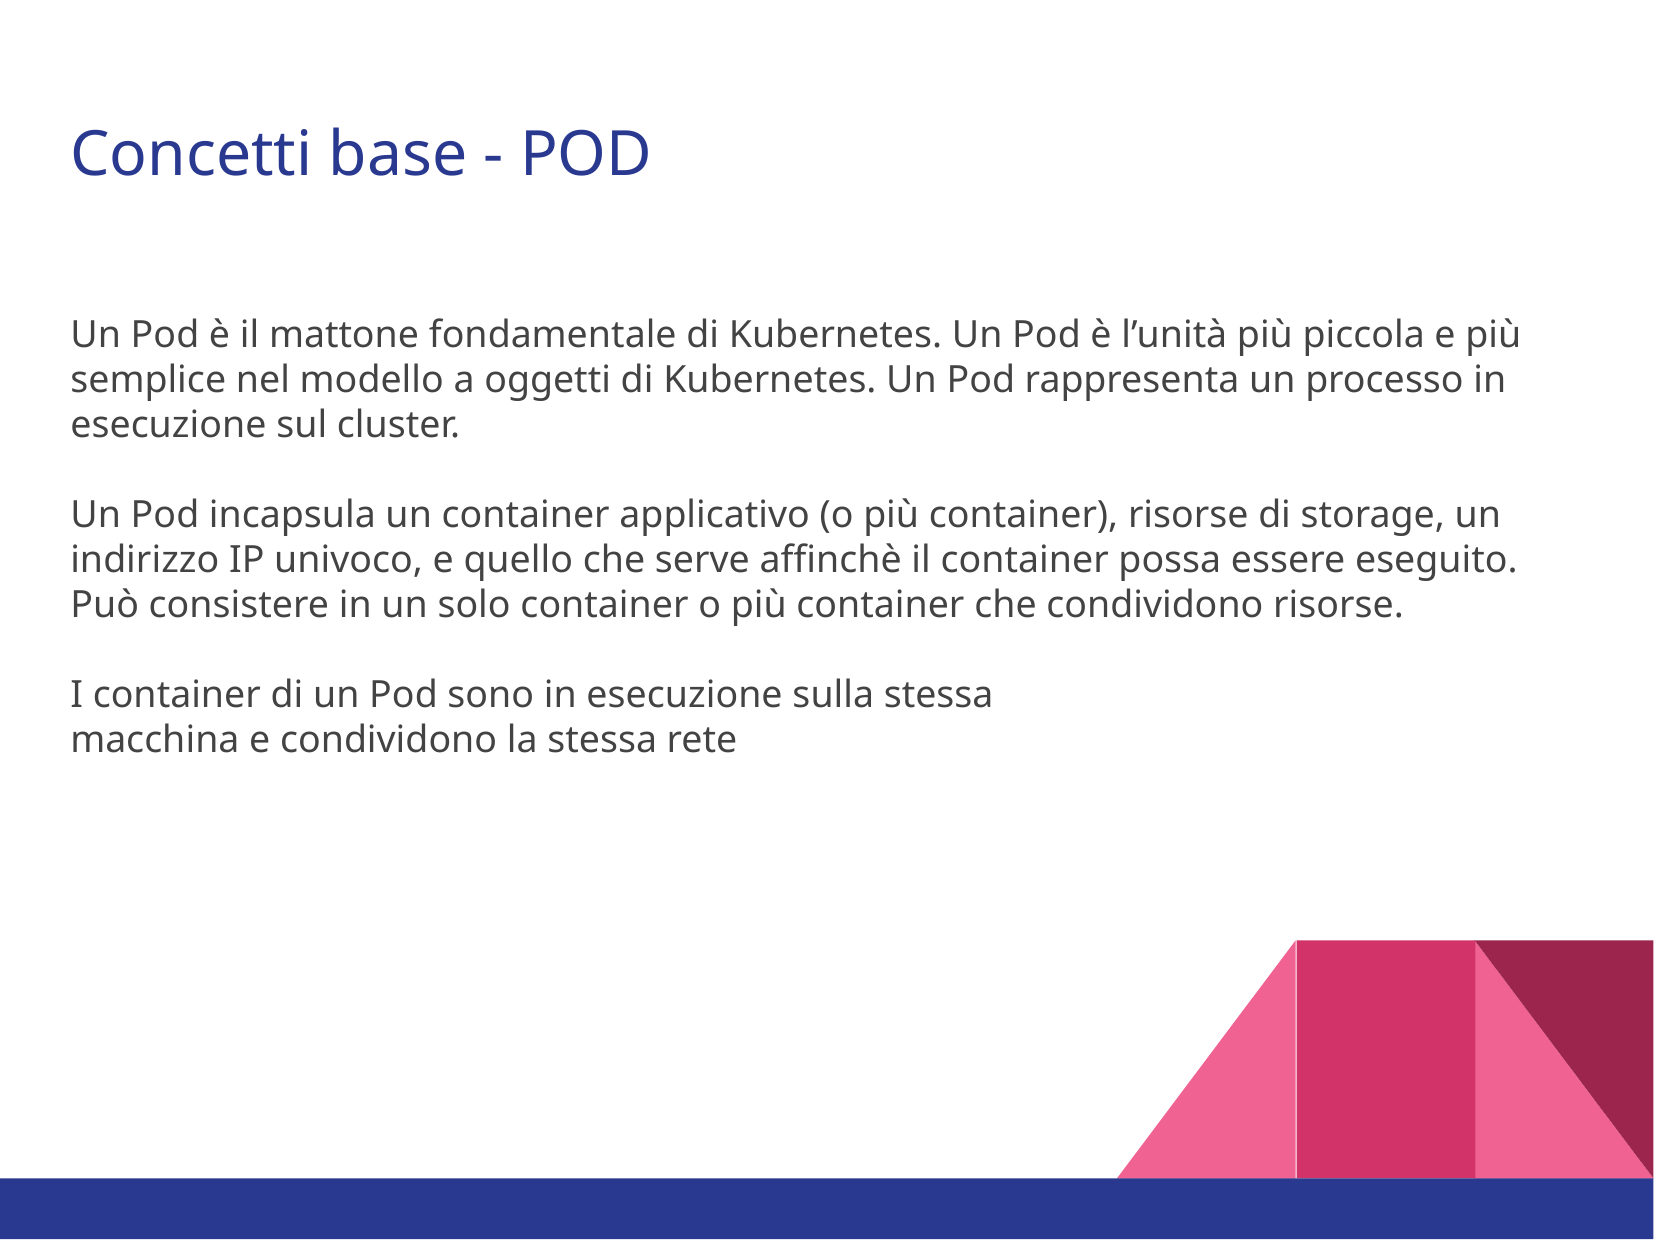

# Concetti base - POD
Un Pod è il mattone fondamentale di Kubernetes. Un Pod è l’unità più piccola e più semplice nel modello a oggetti di Kubernetes. Un Pod rappresenta un processo in esecuzione sul cluster.
Un Pod incapsula un container applicativo (o più container), risorse di storage, un indirizzo IP univoco, e quello che serve affinchè il container possa essere eseguito. Può consistere in un solo container o più container che condividono risorse.
I container di un Pod sono in esecuzione sulla stessa
macchina e condividono la stessa rete